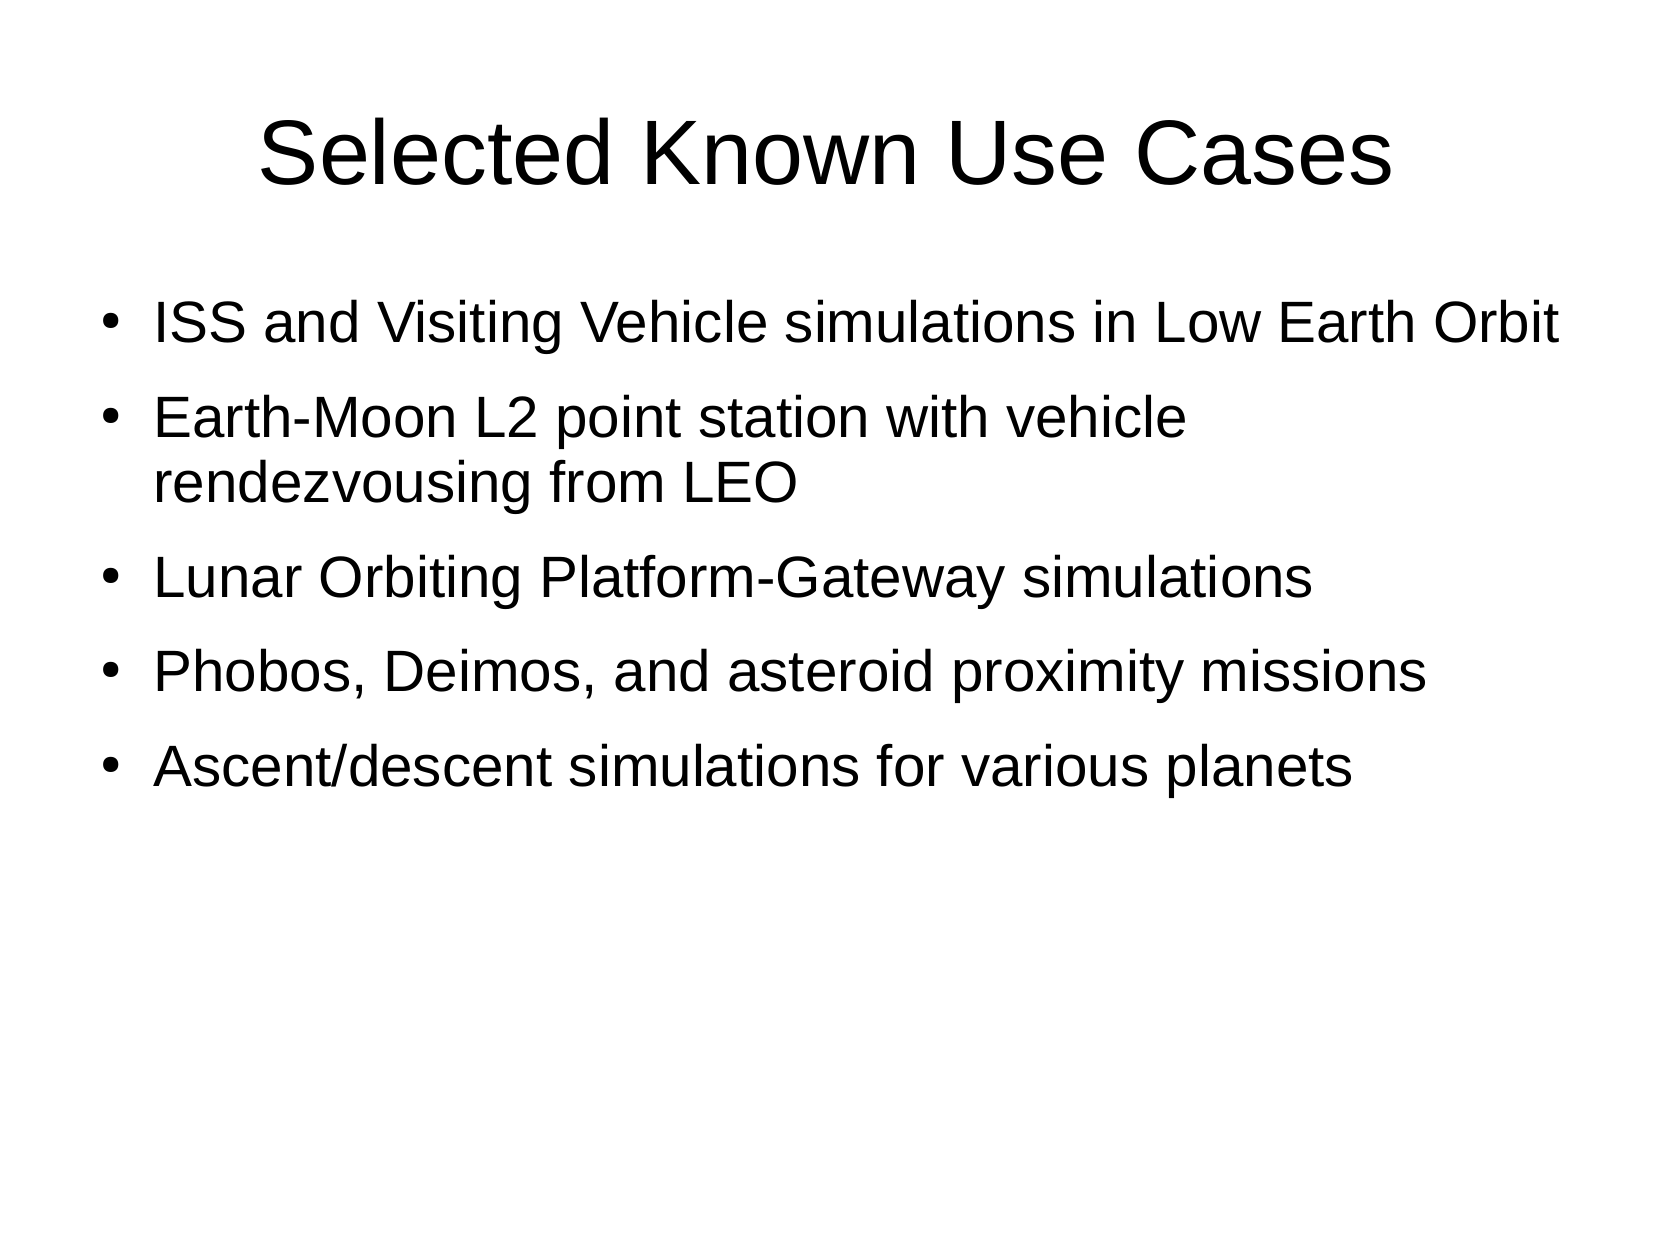

# Selected Known Use Cases
ISS and Visiting Vehicle simulations in Low Earth Orbit
Earth-Moon L2 point station with vehicle rendezvousing from LEO
Lunar Orbiting Platform-Gateway simulations
Phobos, Deimos, and asteroid proximity missions
Ascent/descent simulations for various planets